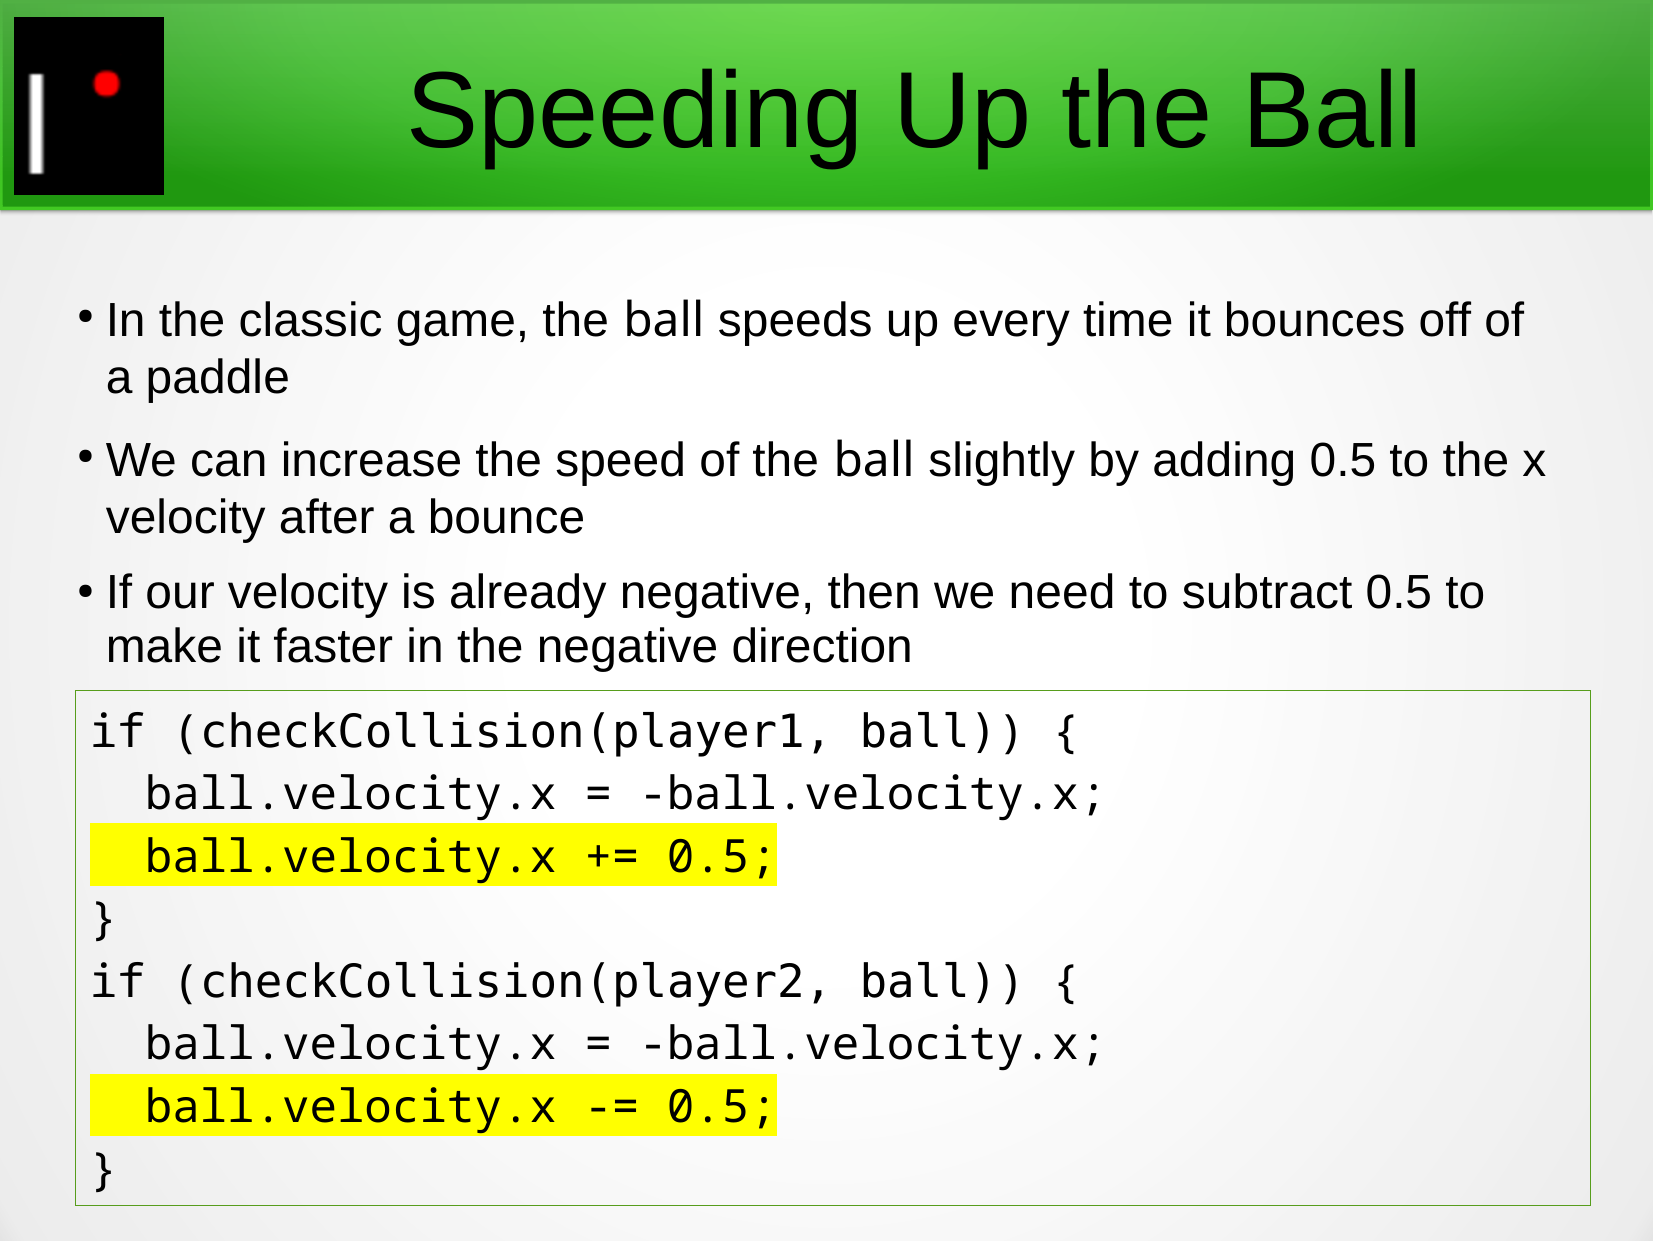

# Speeding Up the Ball
In the classic game, the ball speeds up every time it bounces off of a paddle
We can increase the speed of the ball slightly by adding 0.5 to the x velocity after a bounce
If our velocity is already negative, then we need to subtract 0.5 to make it faster in the negative direction
if (checkCollision(player1, ball)) {
 ball.velocity.x = -ball.velocity.x;
 ball.velocity.x += 0.5;
}
if (checkCollision(player2, ball)) {
 ball.velocity.x = -ball.velocity.x;
 ball.velocity.x -= 0.5;
}